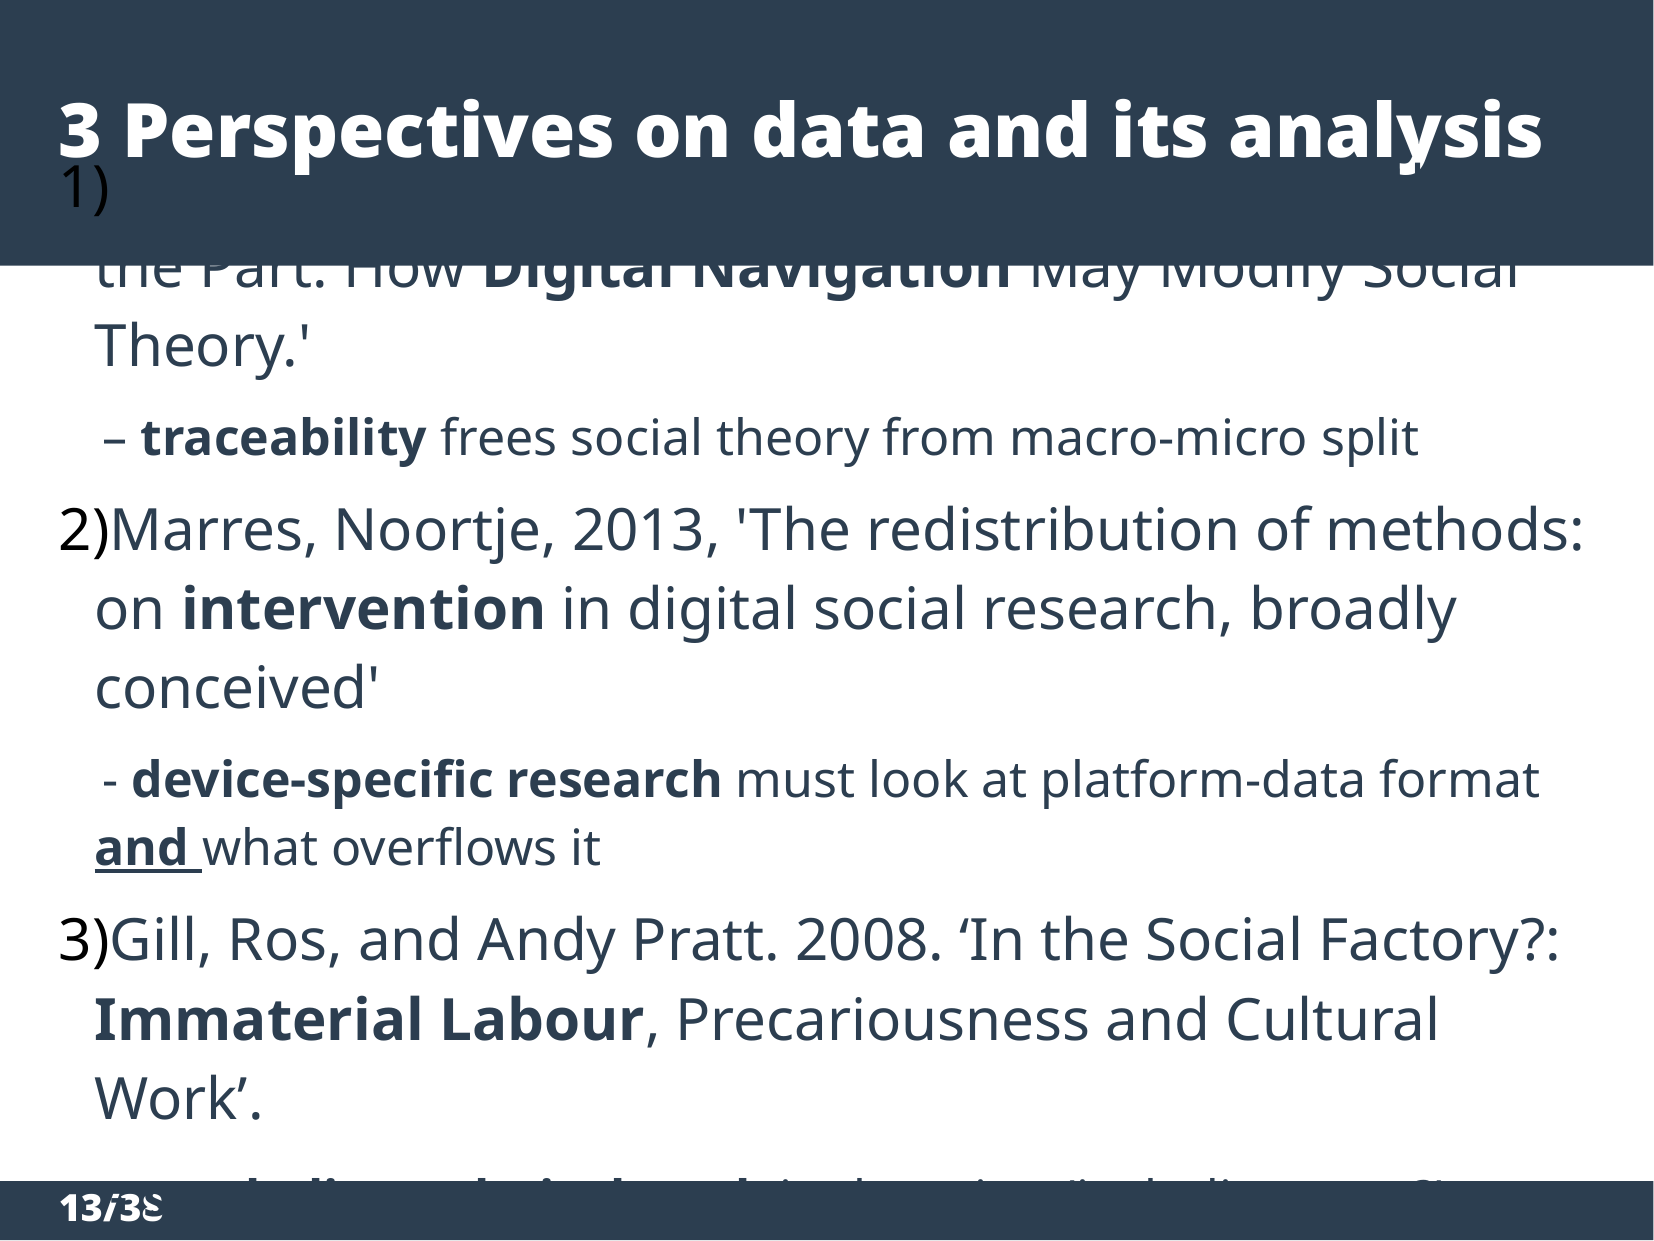

# 3 Perspectives on data and its analysis
Latour & Venturini, 2012 'The Whole is Smaller than the Part: How Digital Navigation May Modify Social Theory.'
– traceability frees social theory from macro-micro split
Marres, Noortje, 2013, 'The redistribution of methods: on intervention in digital social research, broadly conceived'
- device-specific research must look at platform-data format and what overflows it
Gill, Ros, and Andy Pratt. 2008. ‘In the Social Factory?: Immaterial Labour, Precariousness and Cultural Work’.
- symbolic-analytical work is changing (including ours?)